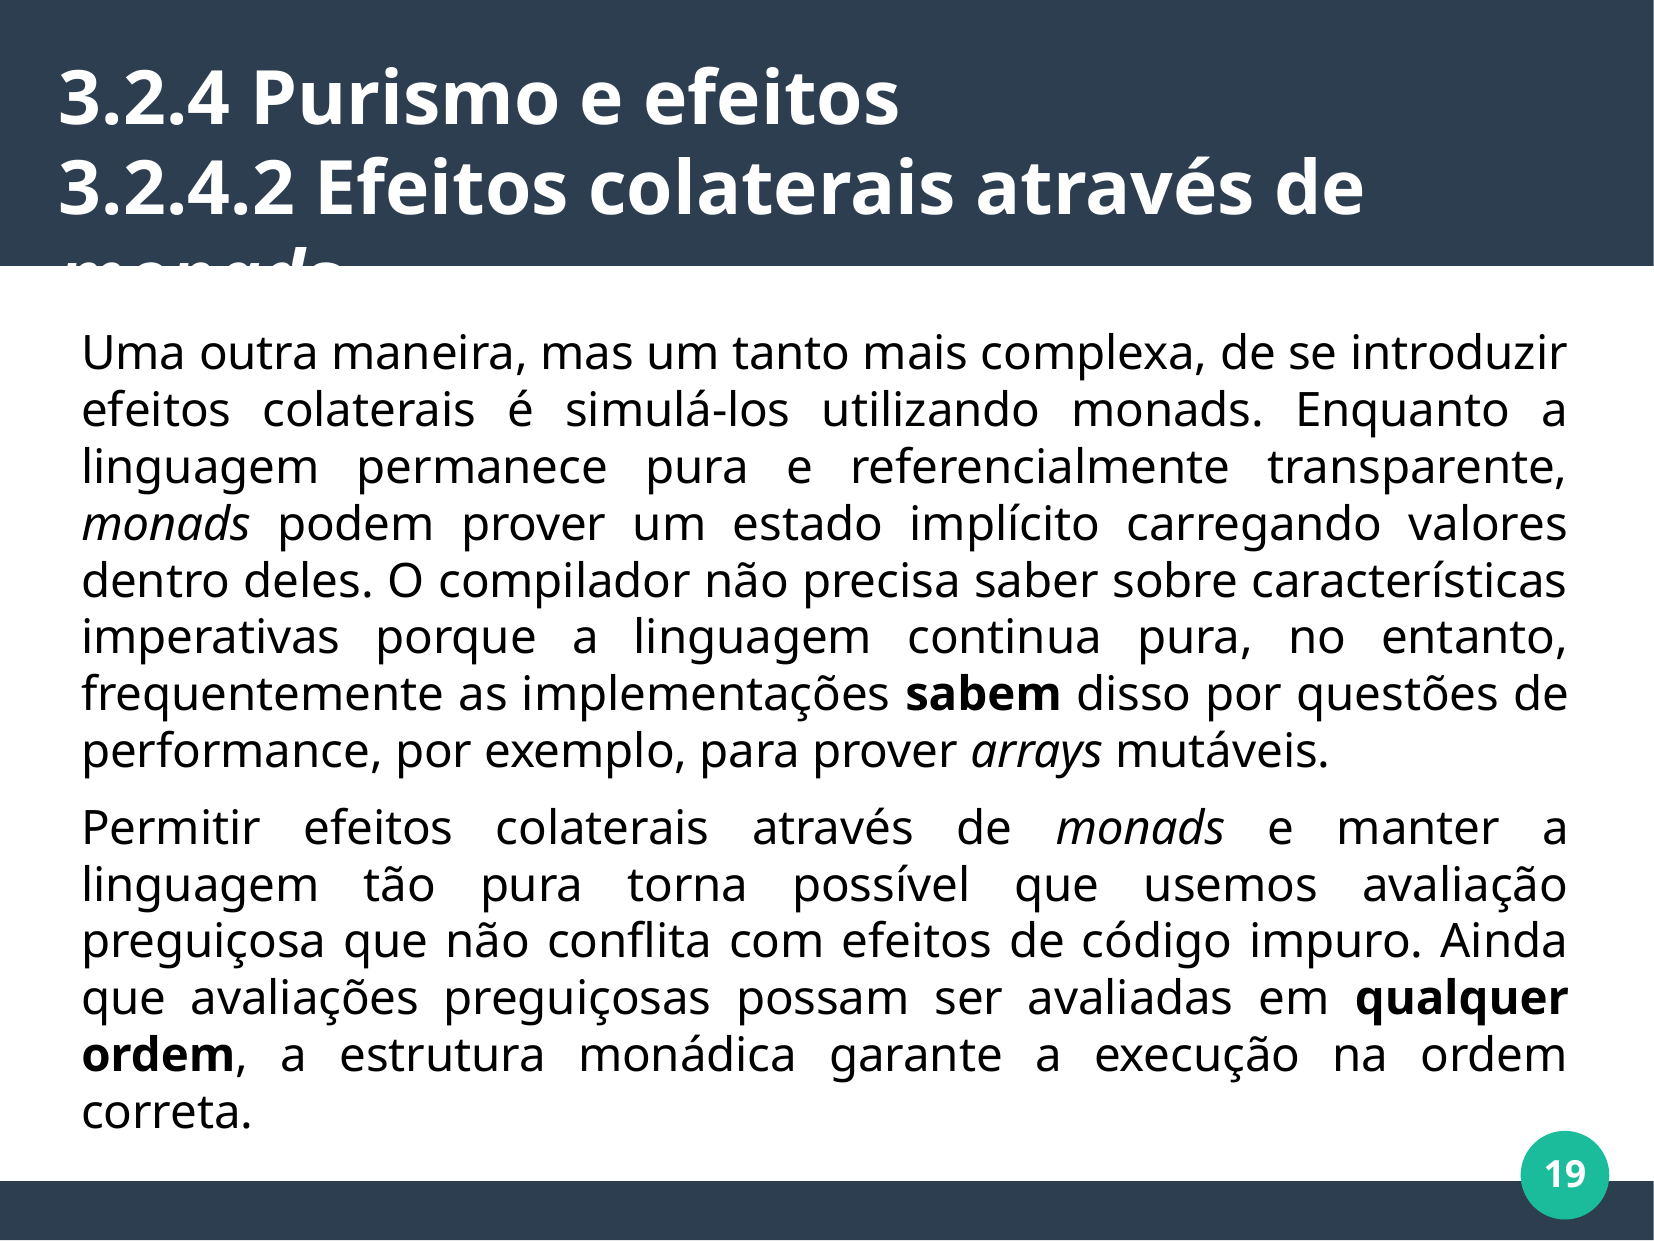

# 3.2.4 Purismo e efeitos 3.2.4.2 Efeitos colaterais através de monads
Uma outra maneira, mas um tanto mais complexa, de se introduzir efeitos colaterais é simulá-los utilizando monads. Enquanto a linguagem permanece pura e referencialmente transparente, monads podem prover um estado implícito carregando valores dentro deles. O compilador não precisa saber sobre características imperativas porque a linguagem continua pura, no entanto, frequentemente as implementações sabem disso por questões de performance, por exemplo, para prover arrays mutáveis.
Permitir efeitos colaterais através de monads e manter a linguagem tão pura torna possível que usemos avaliação preguiçosa que não conflita com efeitos de código impuro. Ainda que avaliações preguiçosas possam ser avaliadas em qualquer ordem, a estrutura monádica garante a execução na ordem correta.